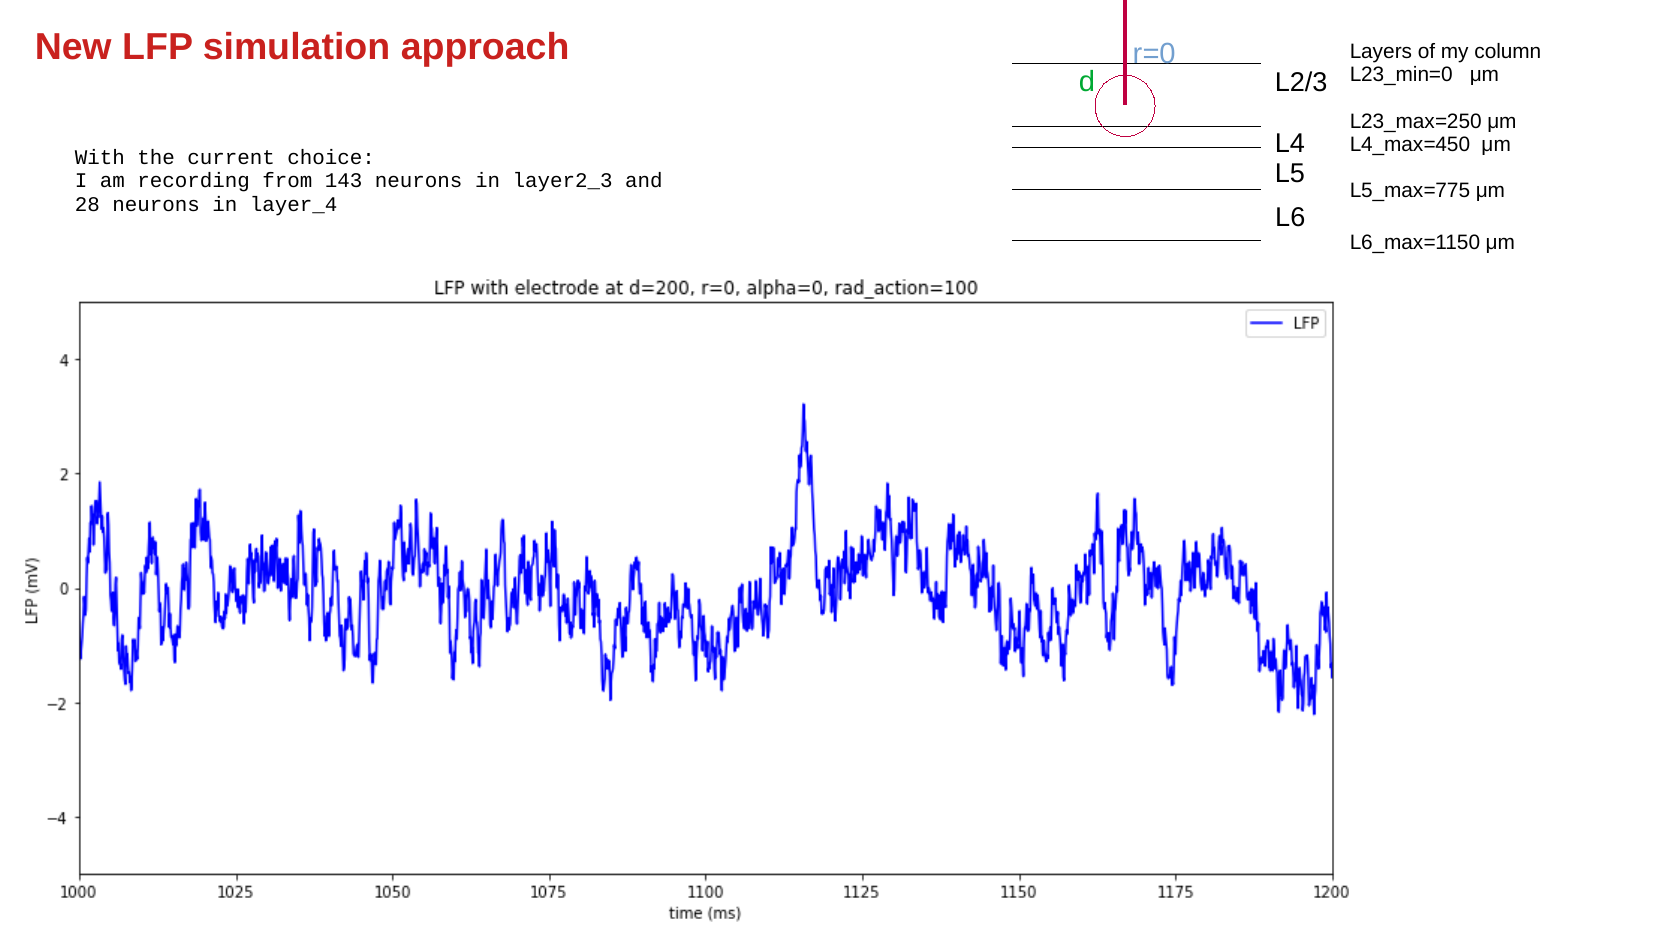

New LFP simulation approach
r=0
Layers of my column
L23_min=0 μm
L23_max=250 μm
L4_max=450 μm
L5_max=775 μm
L6_max=1150 μm
d
L2/3
L4
L5
With the current choice:
I am recording from 143 neurons in layer2_3 and
28 neurons in layer_4
L6